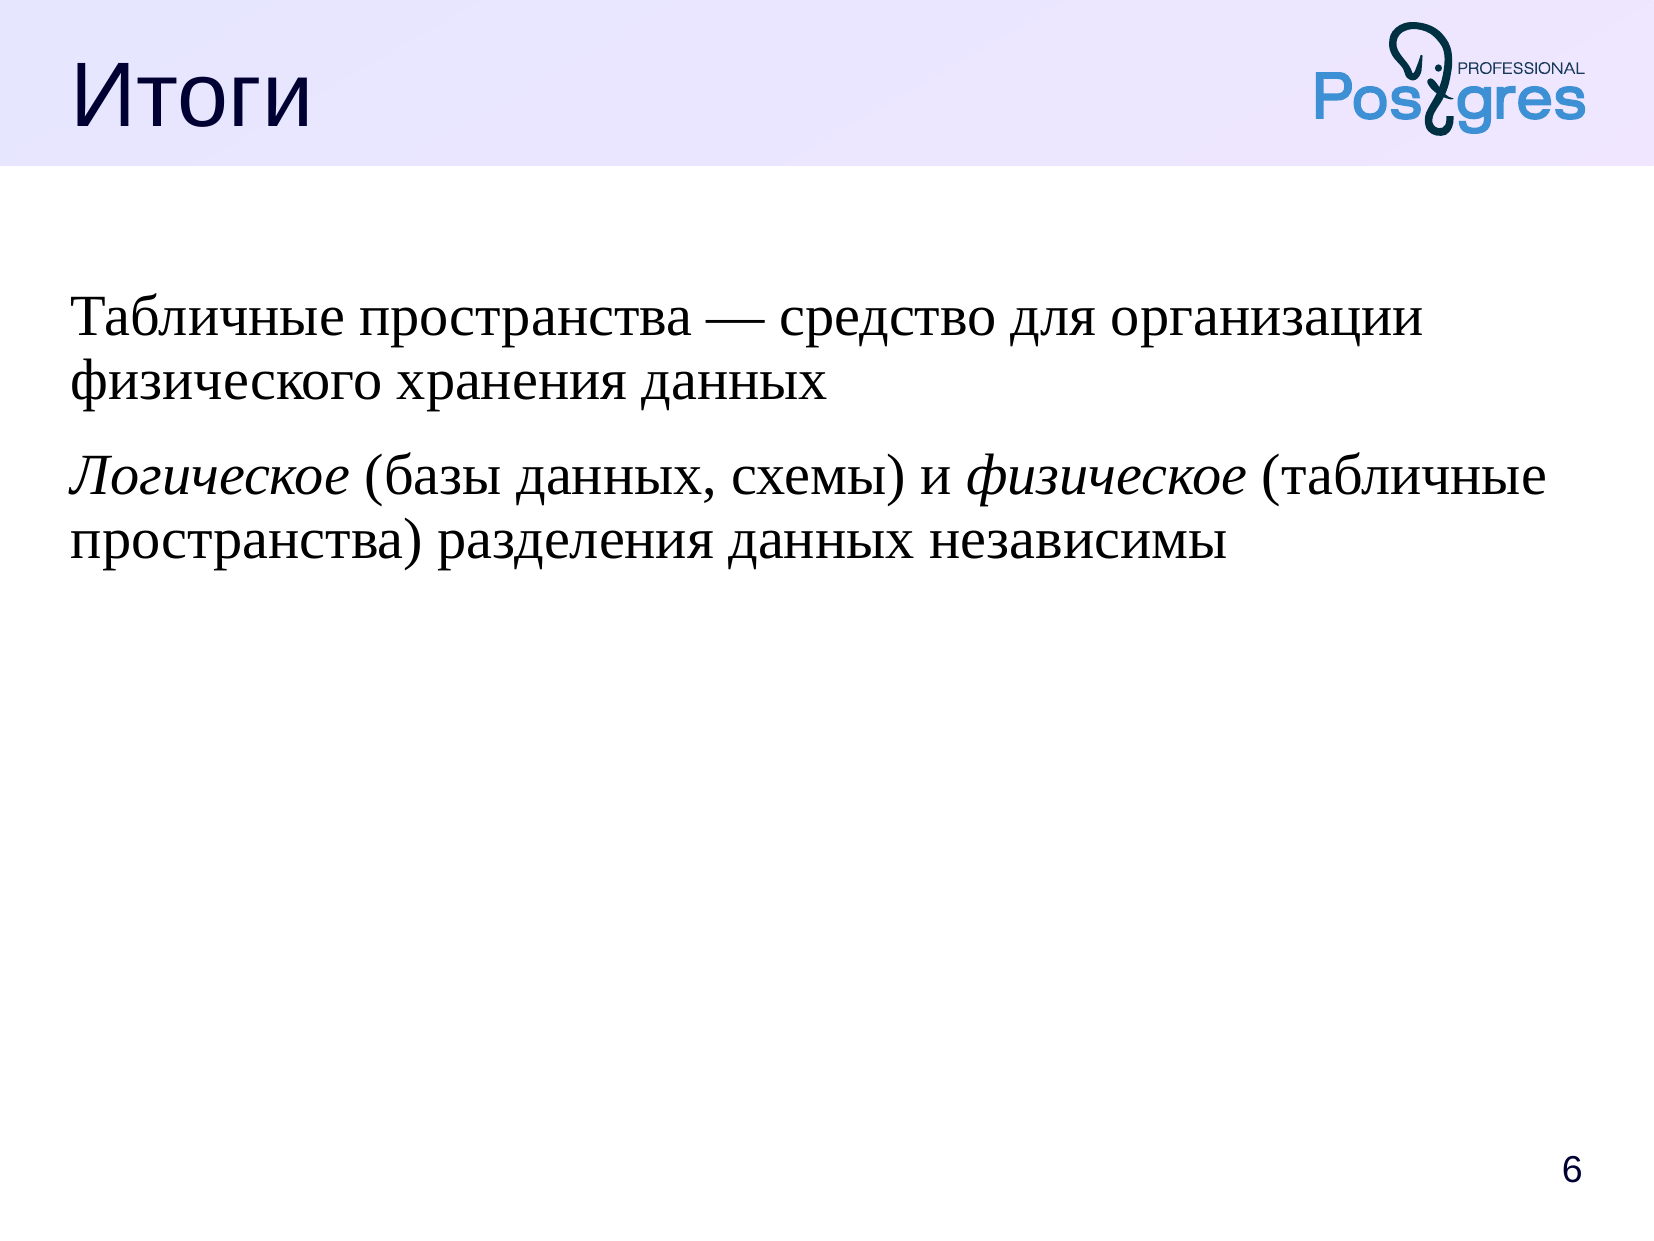

# Итоги
Табличные пространства — средство для организации физического хранения данных
Логическое (базы данных, схемы) и физическое (табличные пространства) разделения данных независимы